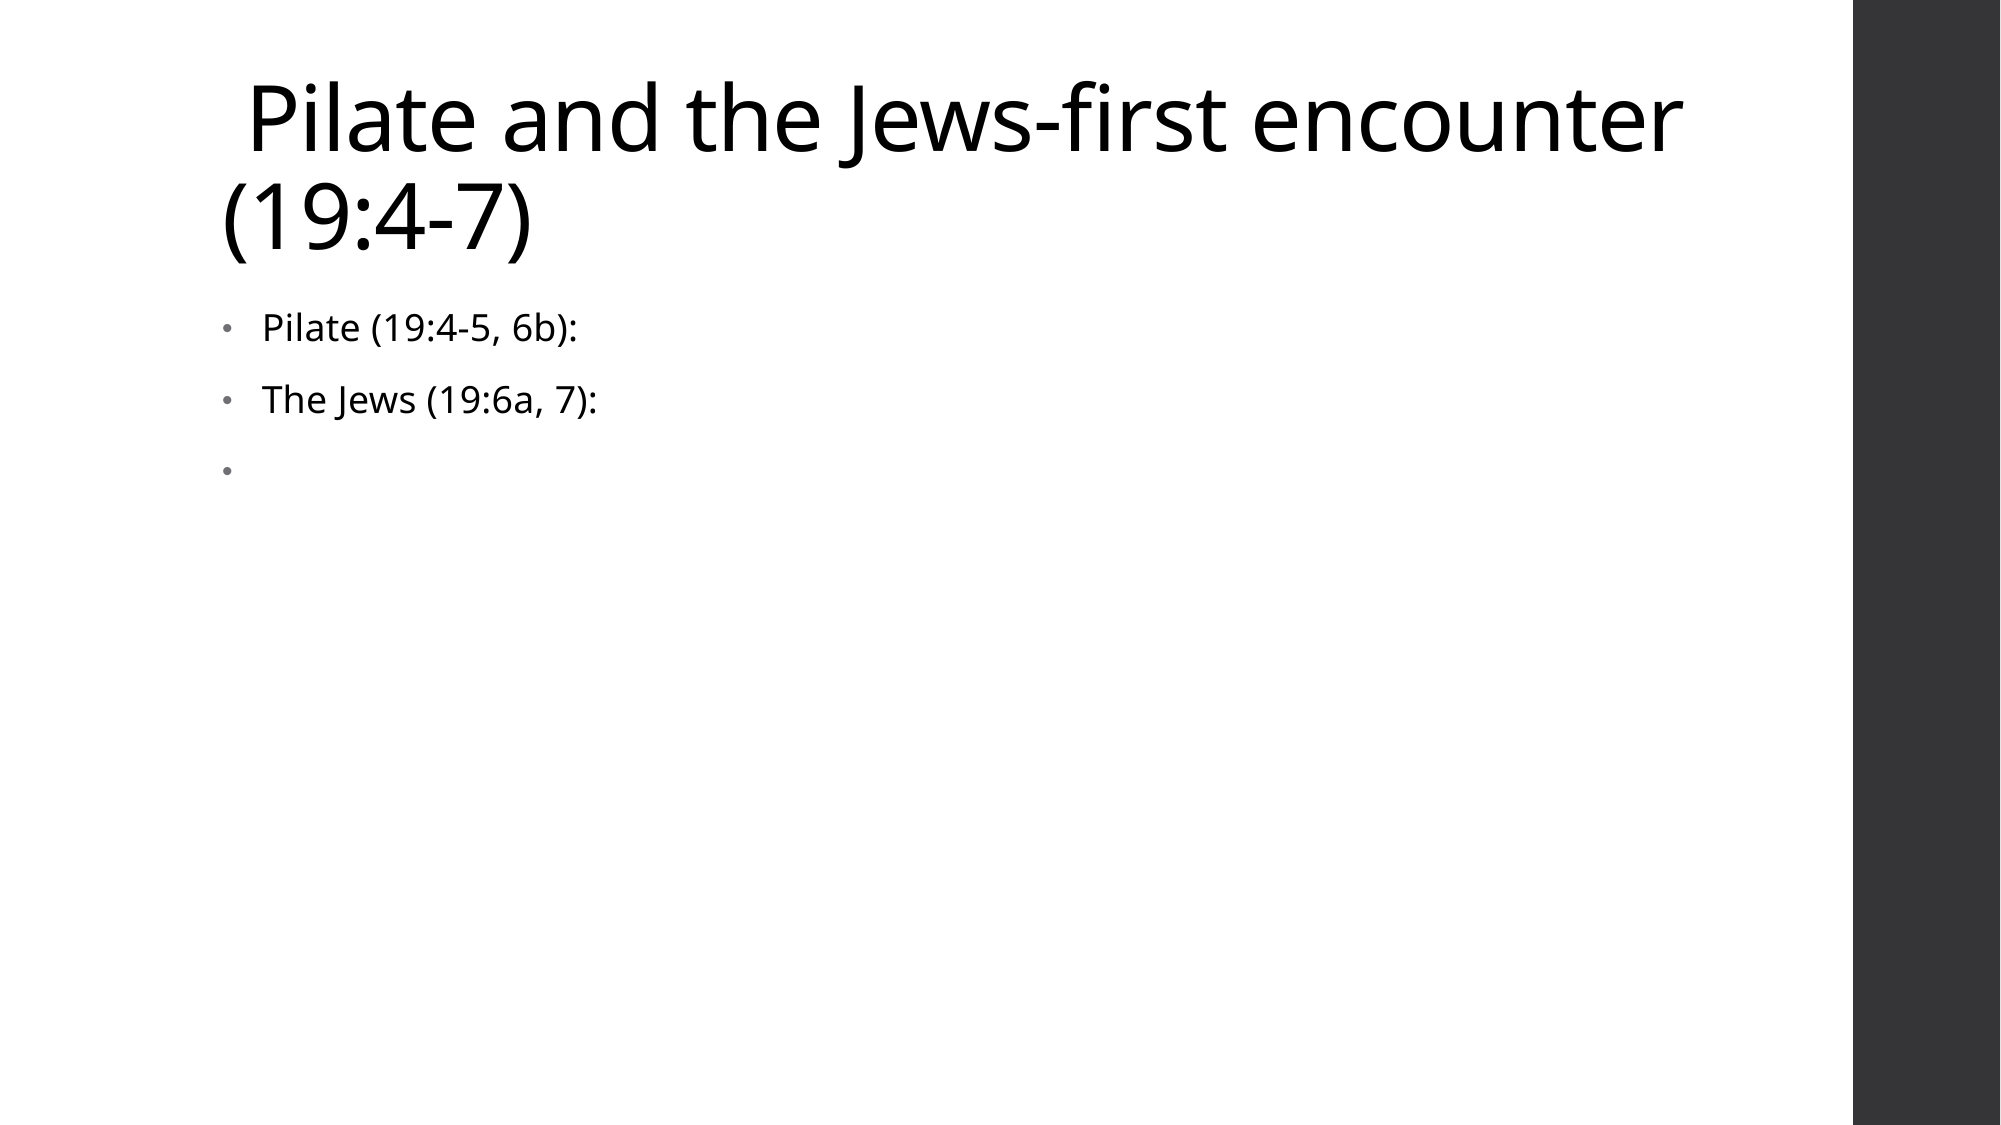

# Pilate and the Jews-first encounter (19:4-7)
 Pilate (19:4-5, 6b):
 The Jews (19:6a, 7):